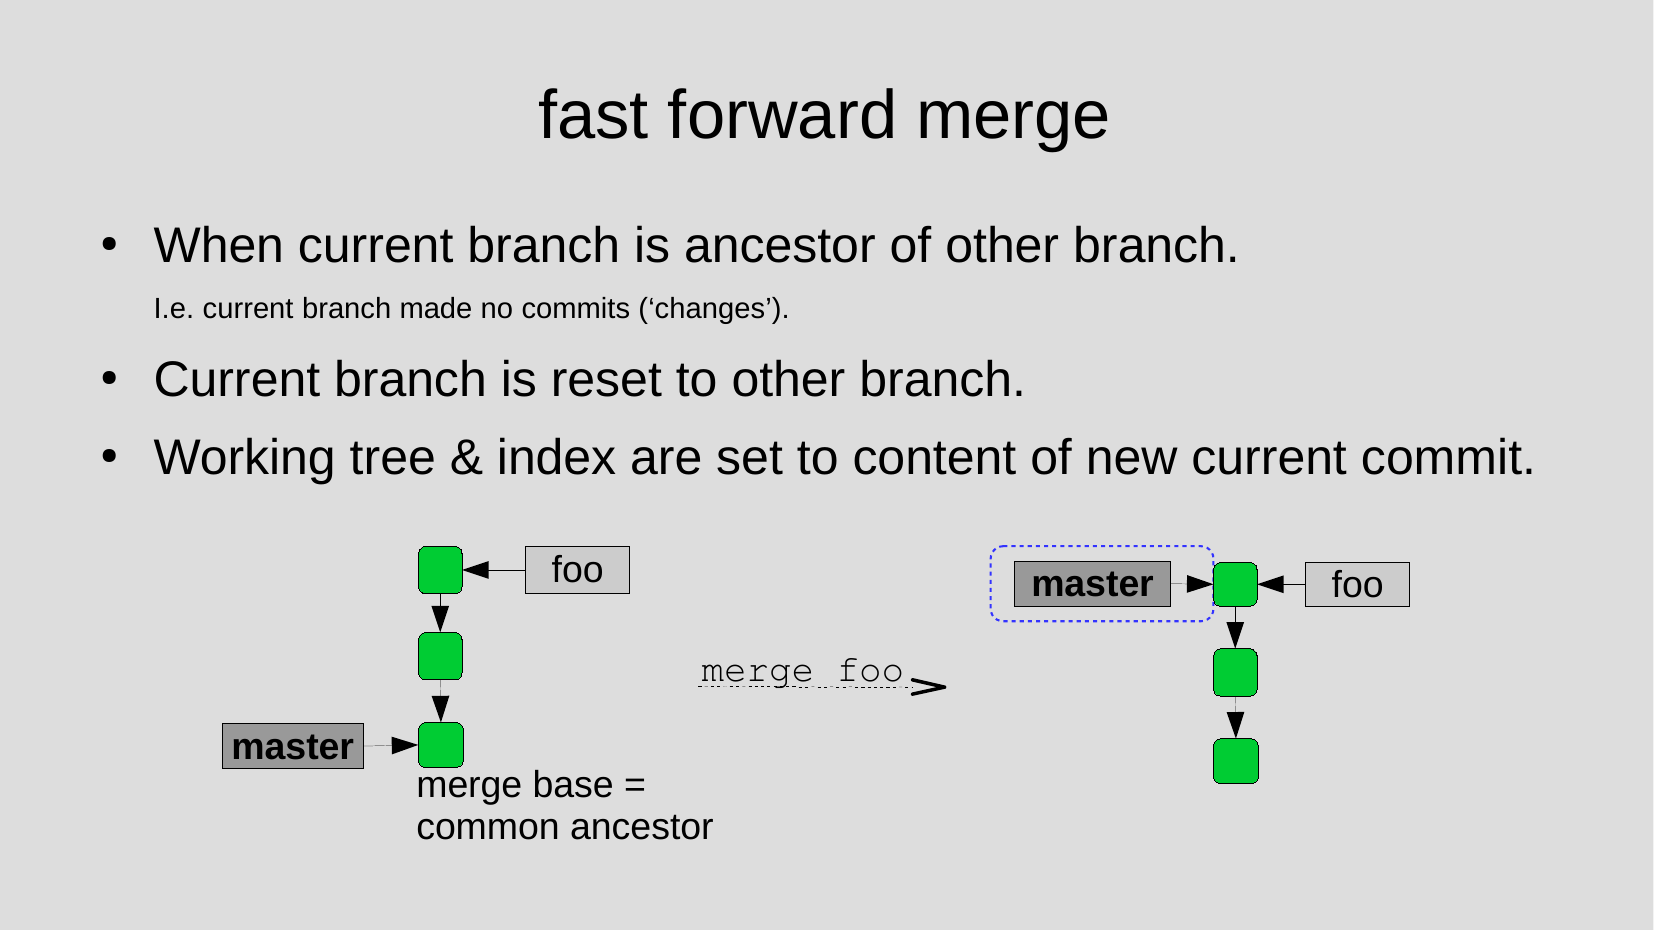

# fast forward merge
When current branch is ancestor of other branch.
I.e. current branch made no commits (‘changes’).
Current branch is reset to other branch.
Working tree & index are set to content of new current commit.
foo
master
foo
merge foo
master
merge base =
common ancestor